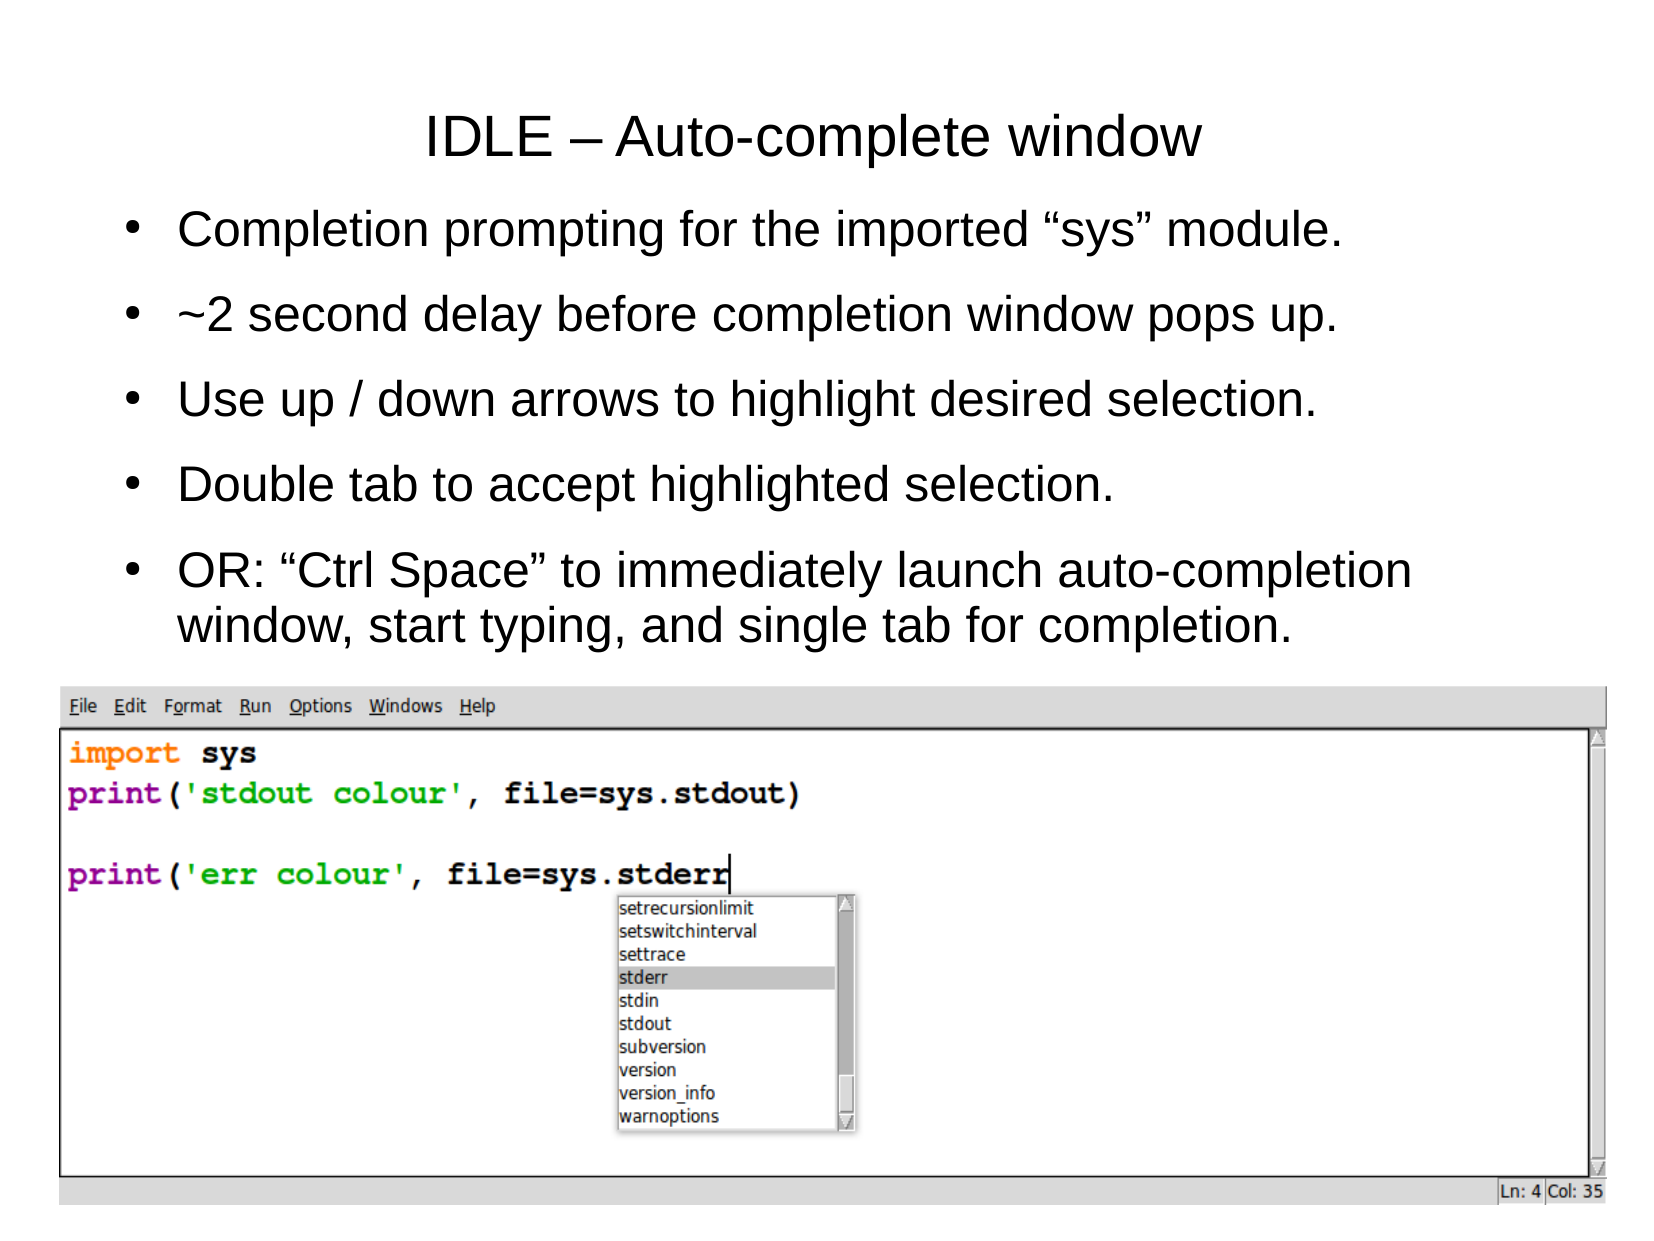

# IDLE – Auto-complete window
Completion prompting for the imported “sys” module.
~2 second delay before completion window pops up.
Use up / down arrows to highlight desired selection.
Double tab to accept highlighted selection.
OR: “Ctrl Space” to immediately launch auto-completion window, start typing, and single tab for completion.